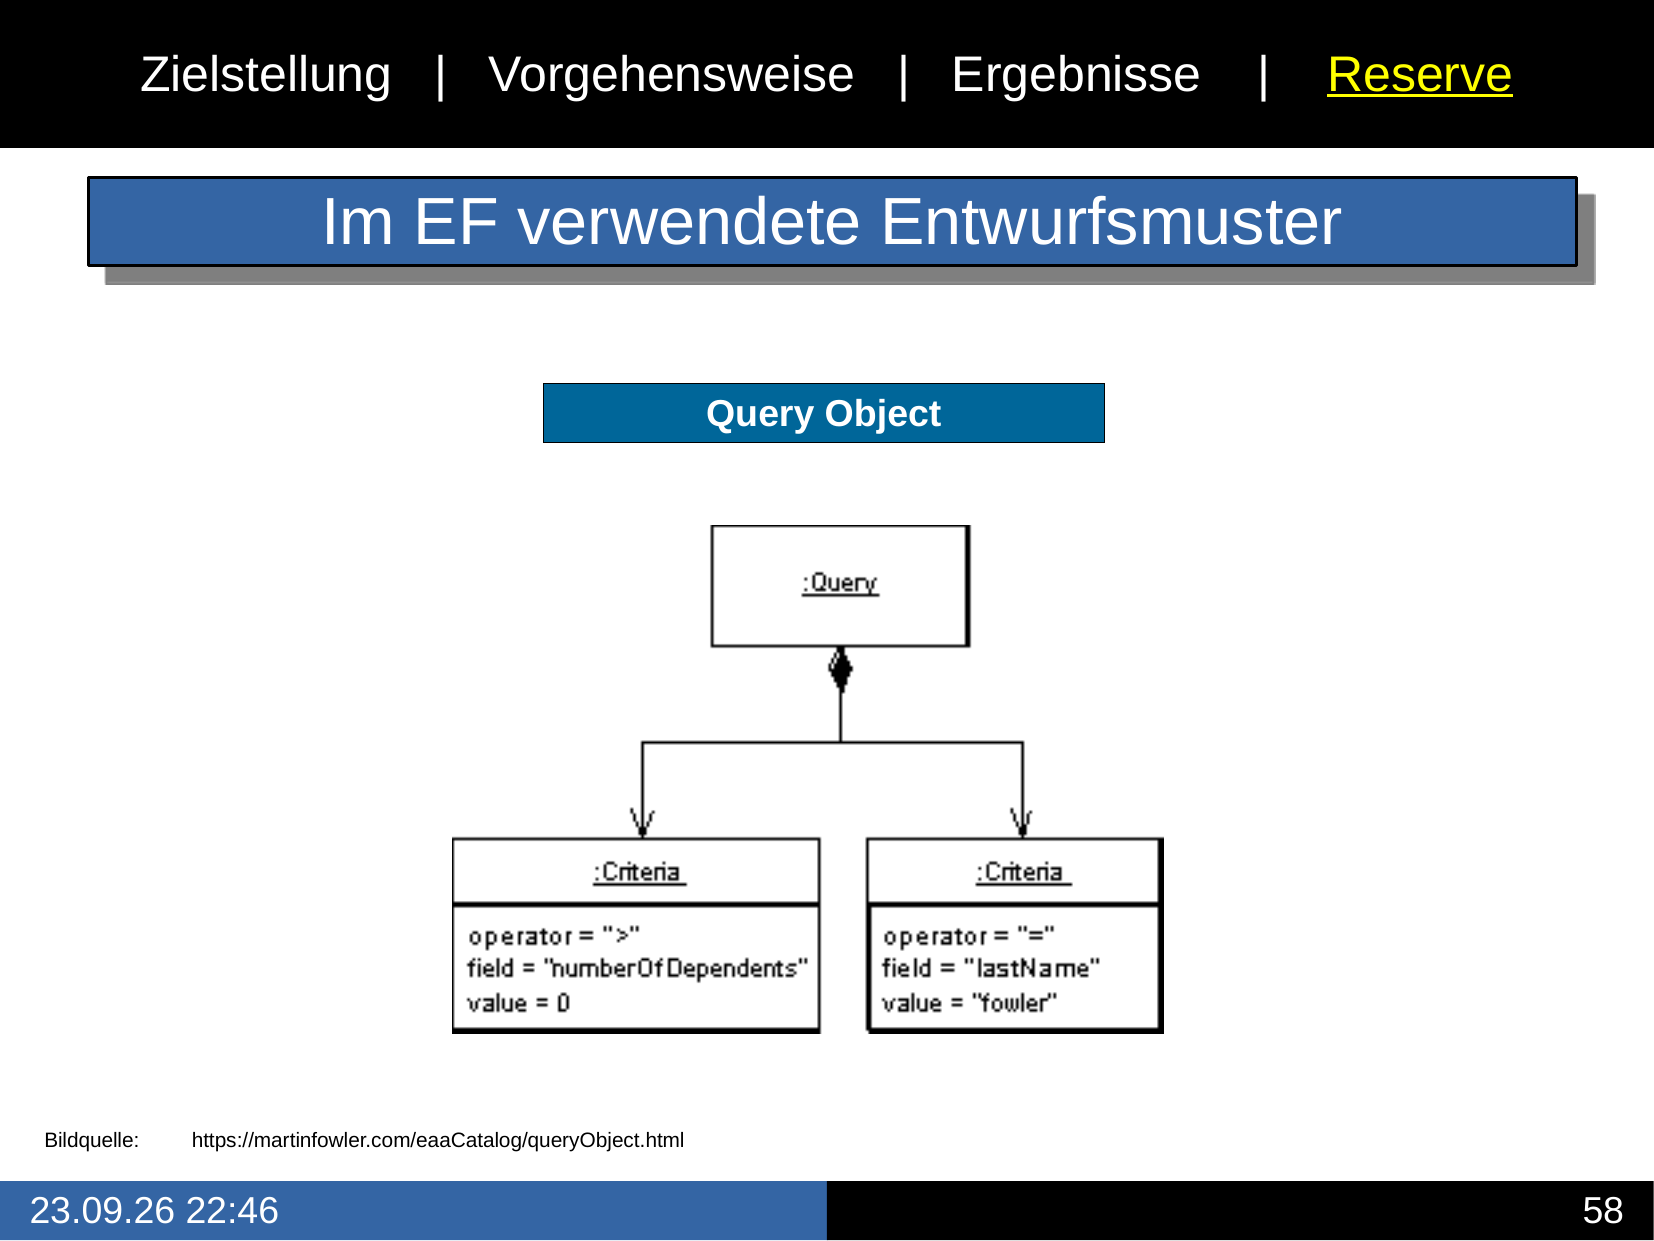

Zielstellung | Vorgehensweise | Ergebnisse | Reserve
# Im EF verwendete Entwurfsmuster
Query Object
Bildquelle: 	https://martinfowler.com/eaaCatalog/queryObject.html
58